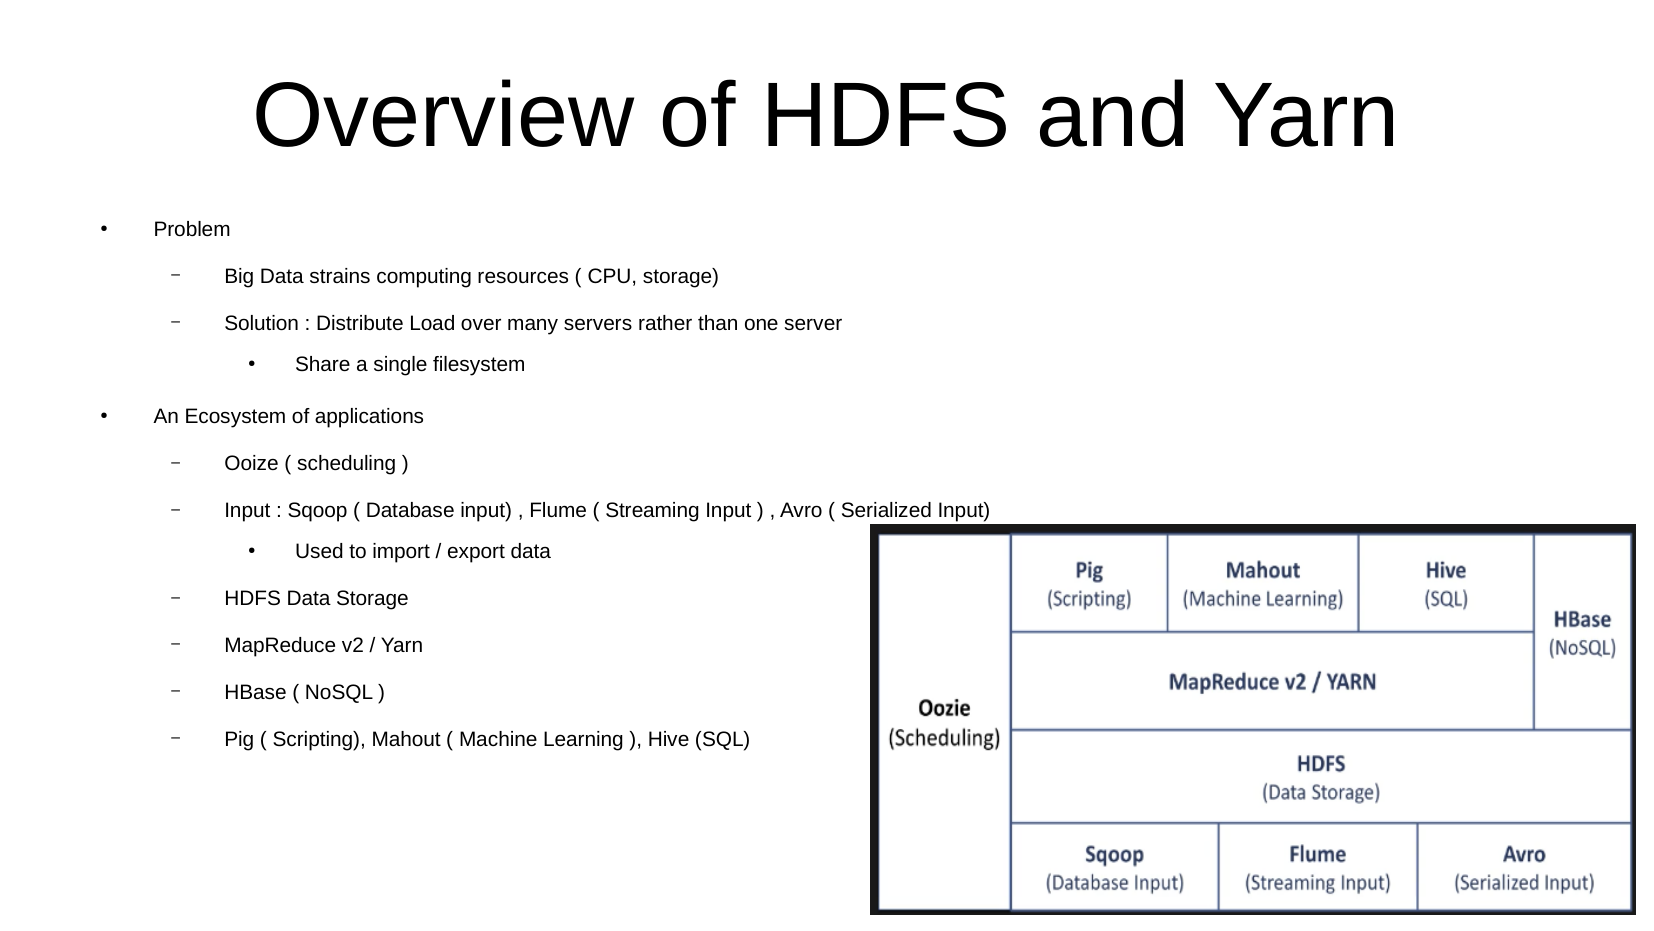

# Overview of HDFS and Yarn
Problem
Big Data strains computing resources ( CPU, storage)
Solution : Distribute Load over many servers rather than one server
Share a single filesystem
An Ecosystem of applications
Ooize ( scheduling )
Input : Sqoop ( Database input) , Flume ( Streaming Input ) , Avro ( Serialized Input)
Used to import / export data
HDFS Data Storage
MapReduce v2 / Yarn
HBase ( NoSQL )
Pig ( Scripting), Mahout ( Machine Learning ), Hive (SQL)